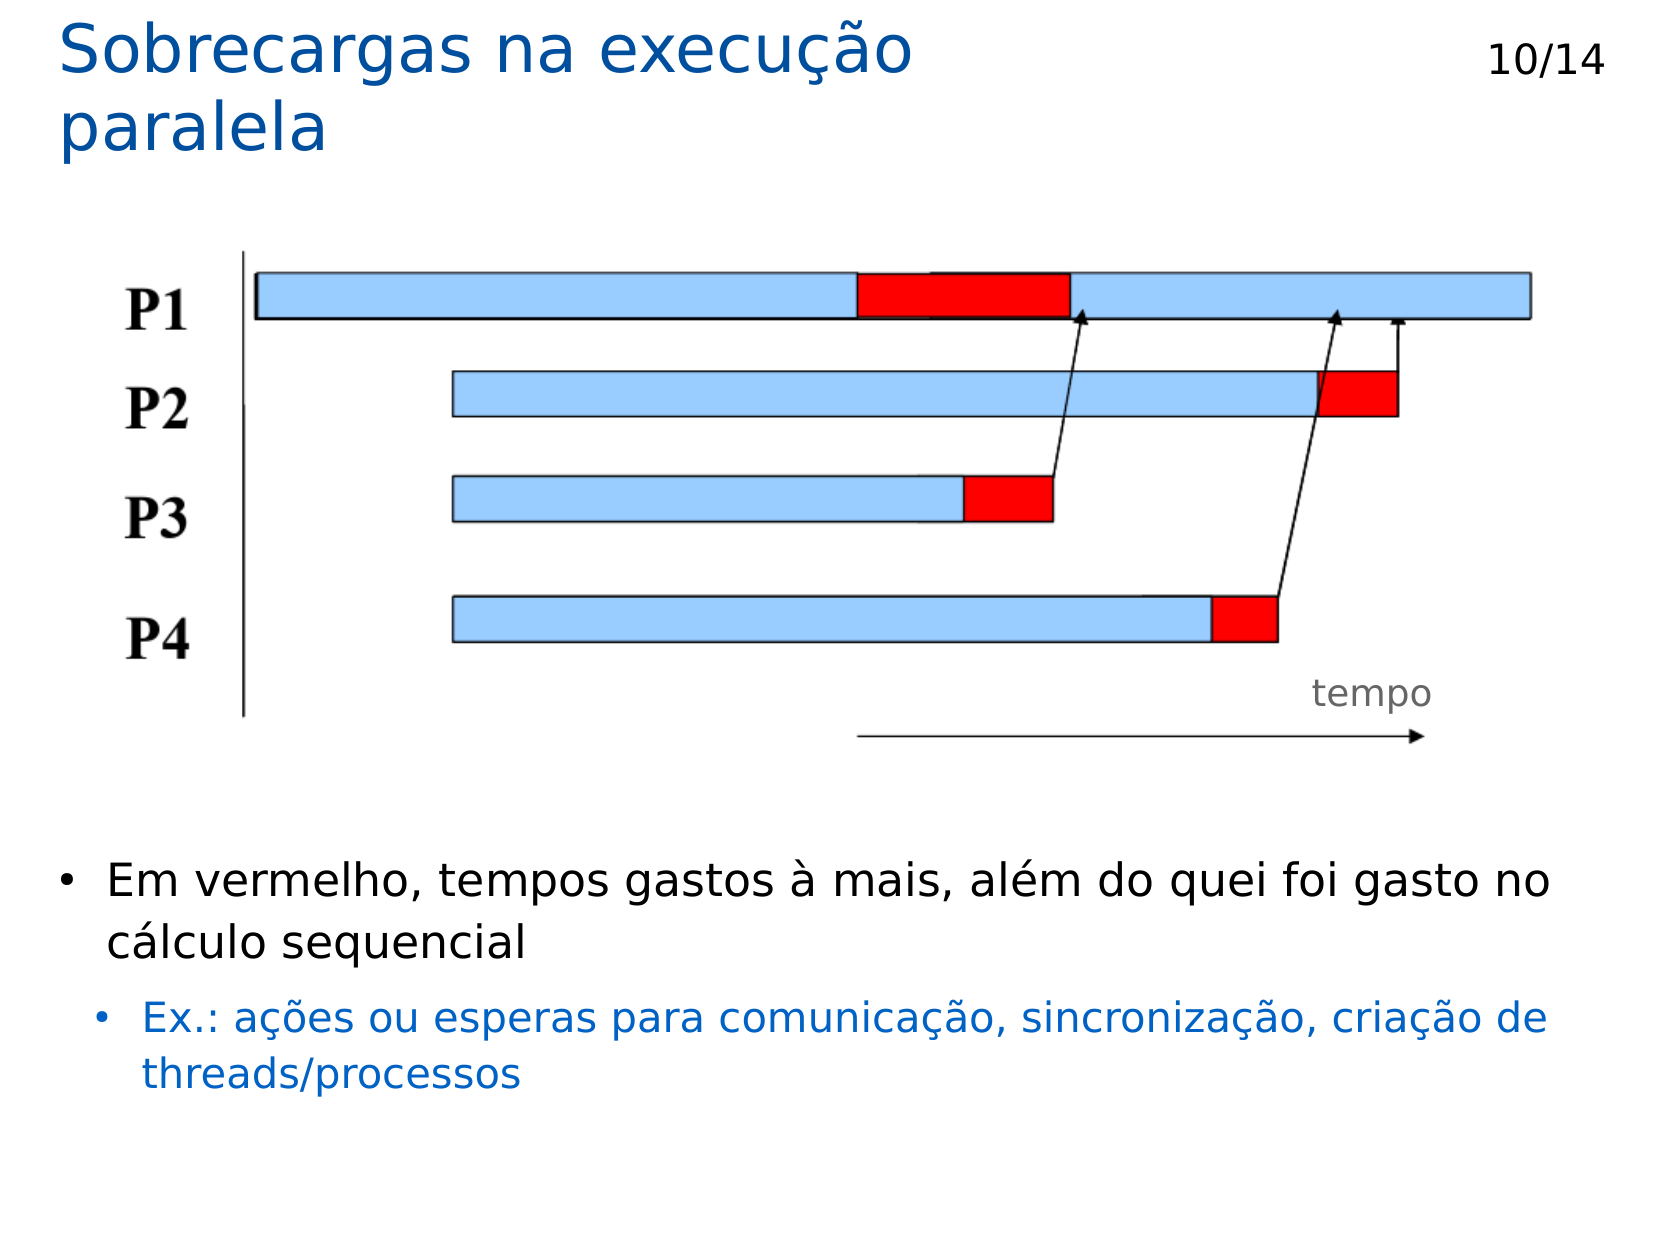

# Sobrecargas na execução
paralela
10
tempo
Em vermelho, tempos gastos à mais, além do quei foi gasto no cálculo sequencial
Ex.: ações ou esperas para comunicação, sincronização, criação de threads/processos